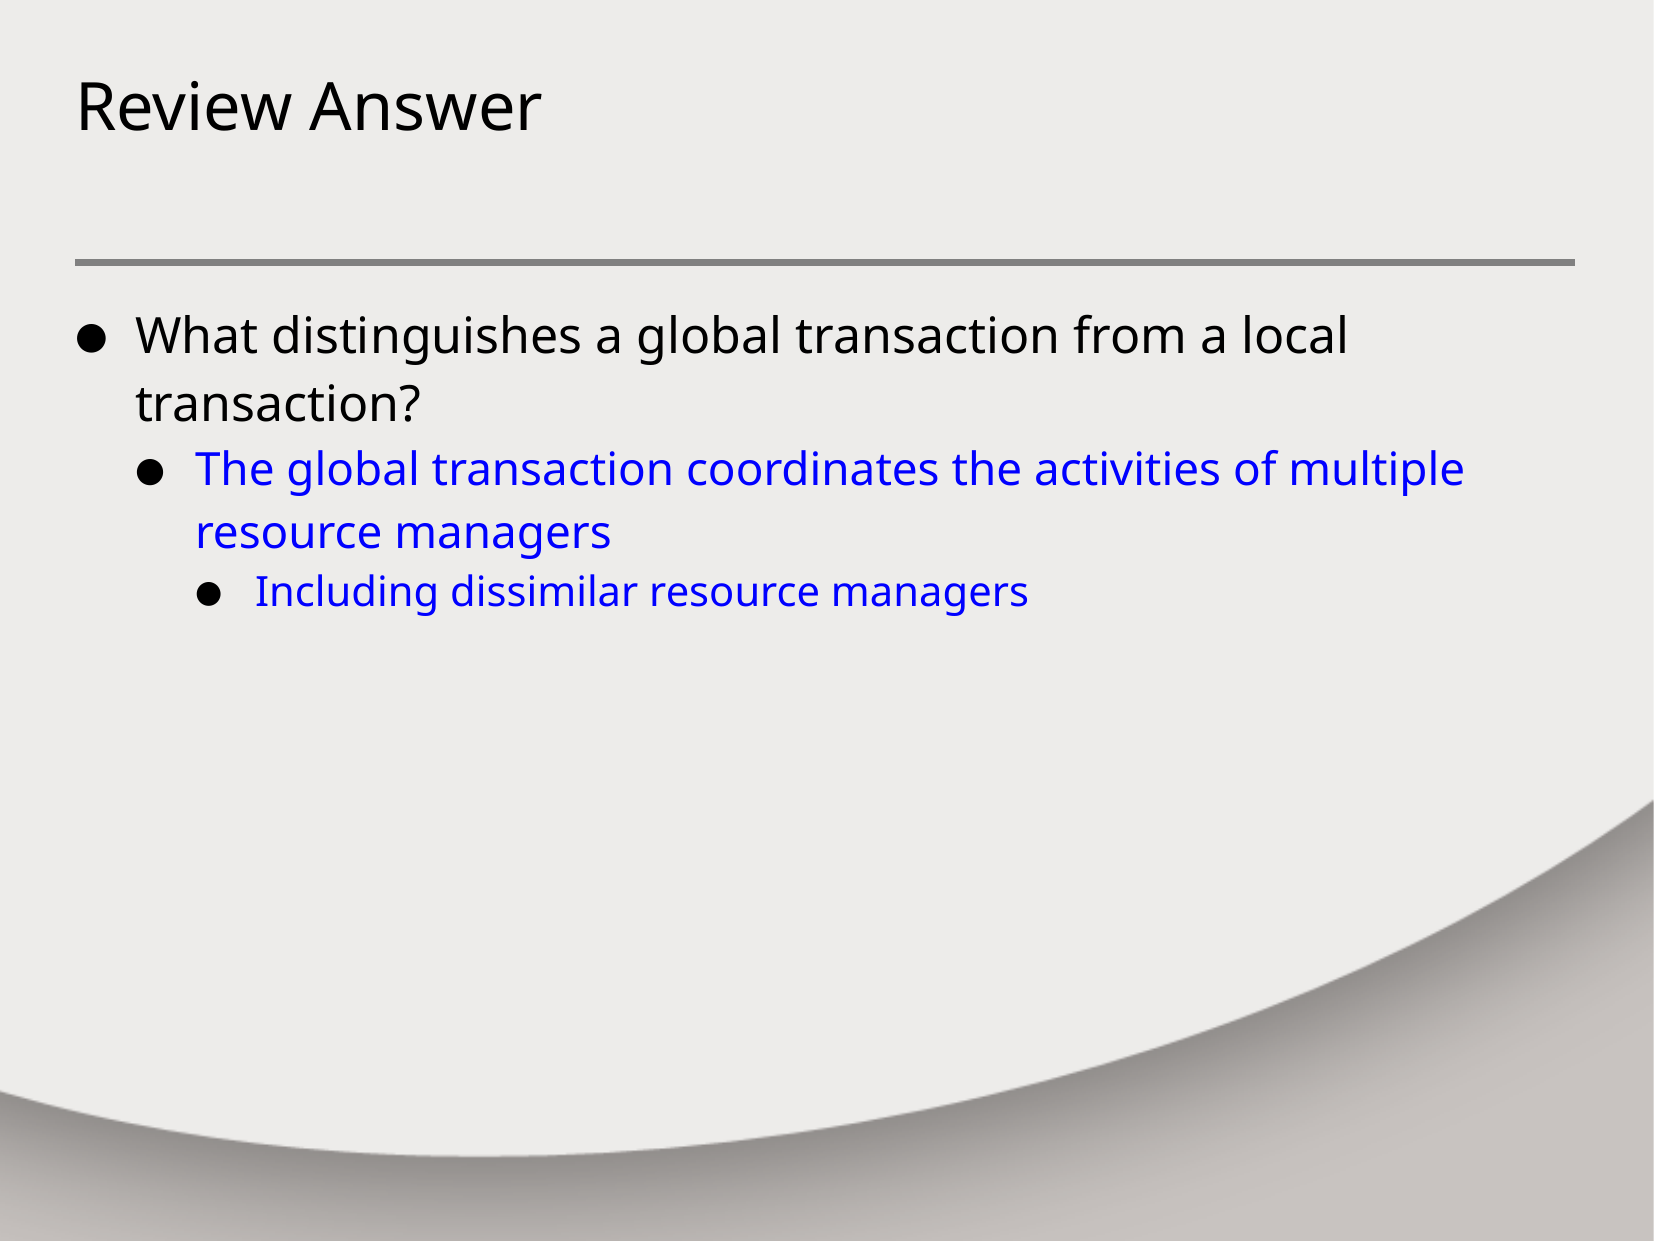

# Review Answer
What distinguishes a global transaction from a local transaction?
The global transaction coordinates the activities of multiple resource managers
Including dissimilar resource managers